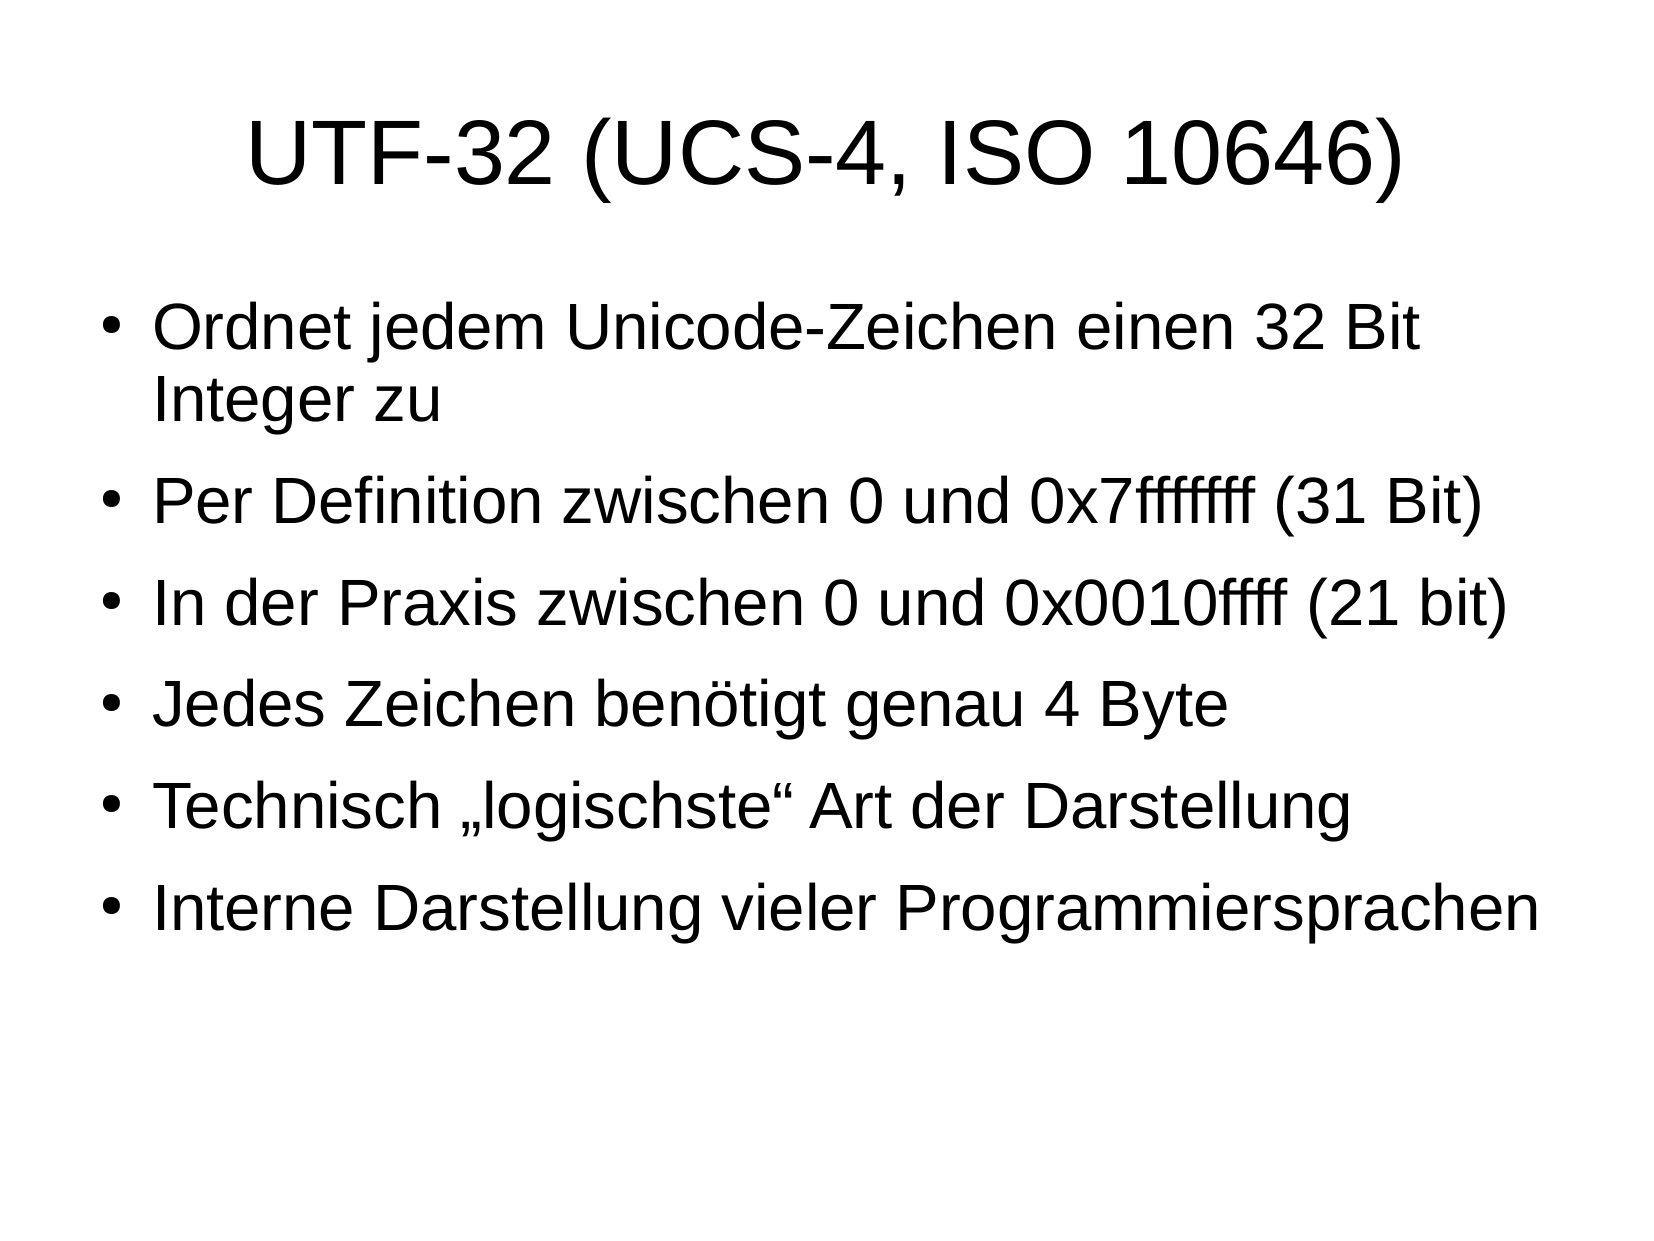

# UTF-32 (UCS-4, ISO 10646)
Ordnet jedem Unicode-Zeichen einen 32 Bit Integer zu
Per Definition zwischen 0 und 0x7fffffff (31 Bit)
In der Praxis zwischen 0 und 0x0010ffff (21 bit)
Jedes Zeichen benötigt genau 4 Byte
Technisch „logischste“ Art der Darstellung
Interne Darstellung vieler Programmiersprachen